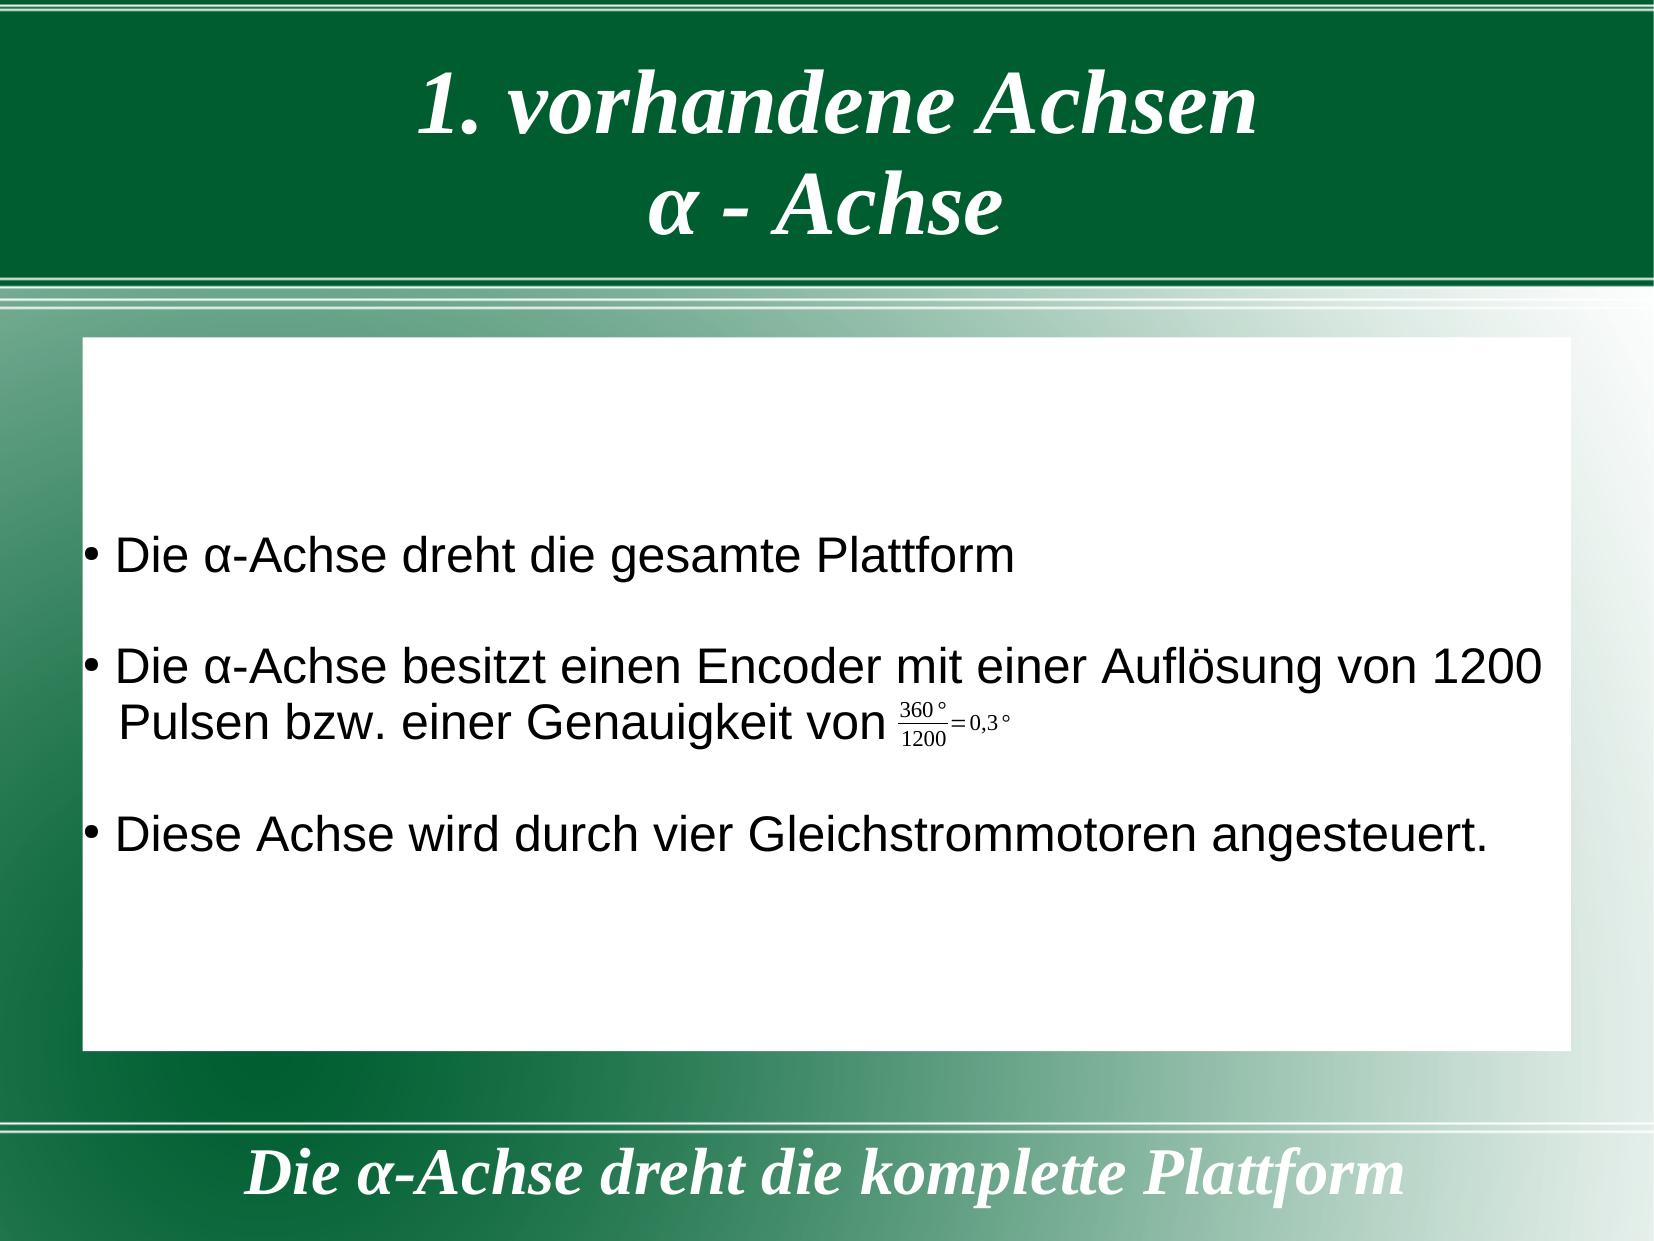

# 1. vorhandene Achsen α - Achse
 Die α-Achse dreht die gesamte Plattform
 Die α-Achse besitzt einen Encoder mit einer Auflösung von 1200 Pulsen bzw. einer Genauigkeit von
 Diese Achse wird durch vier Gleichstrommotoren angesteuert.
Die α-Achse dreht die komplette Plattform